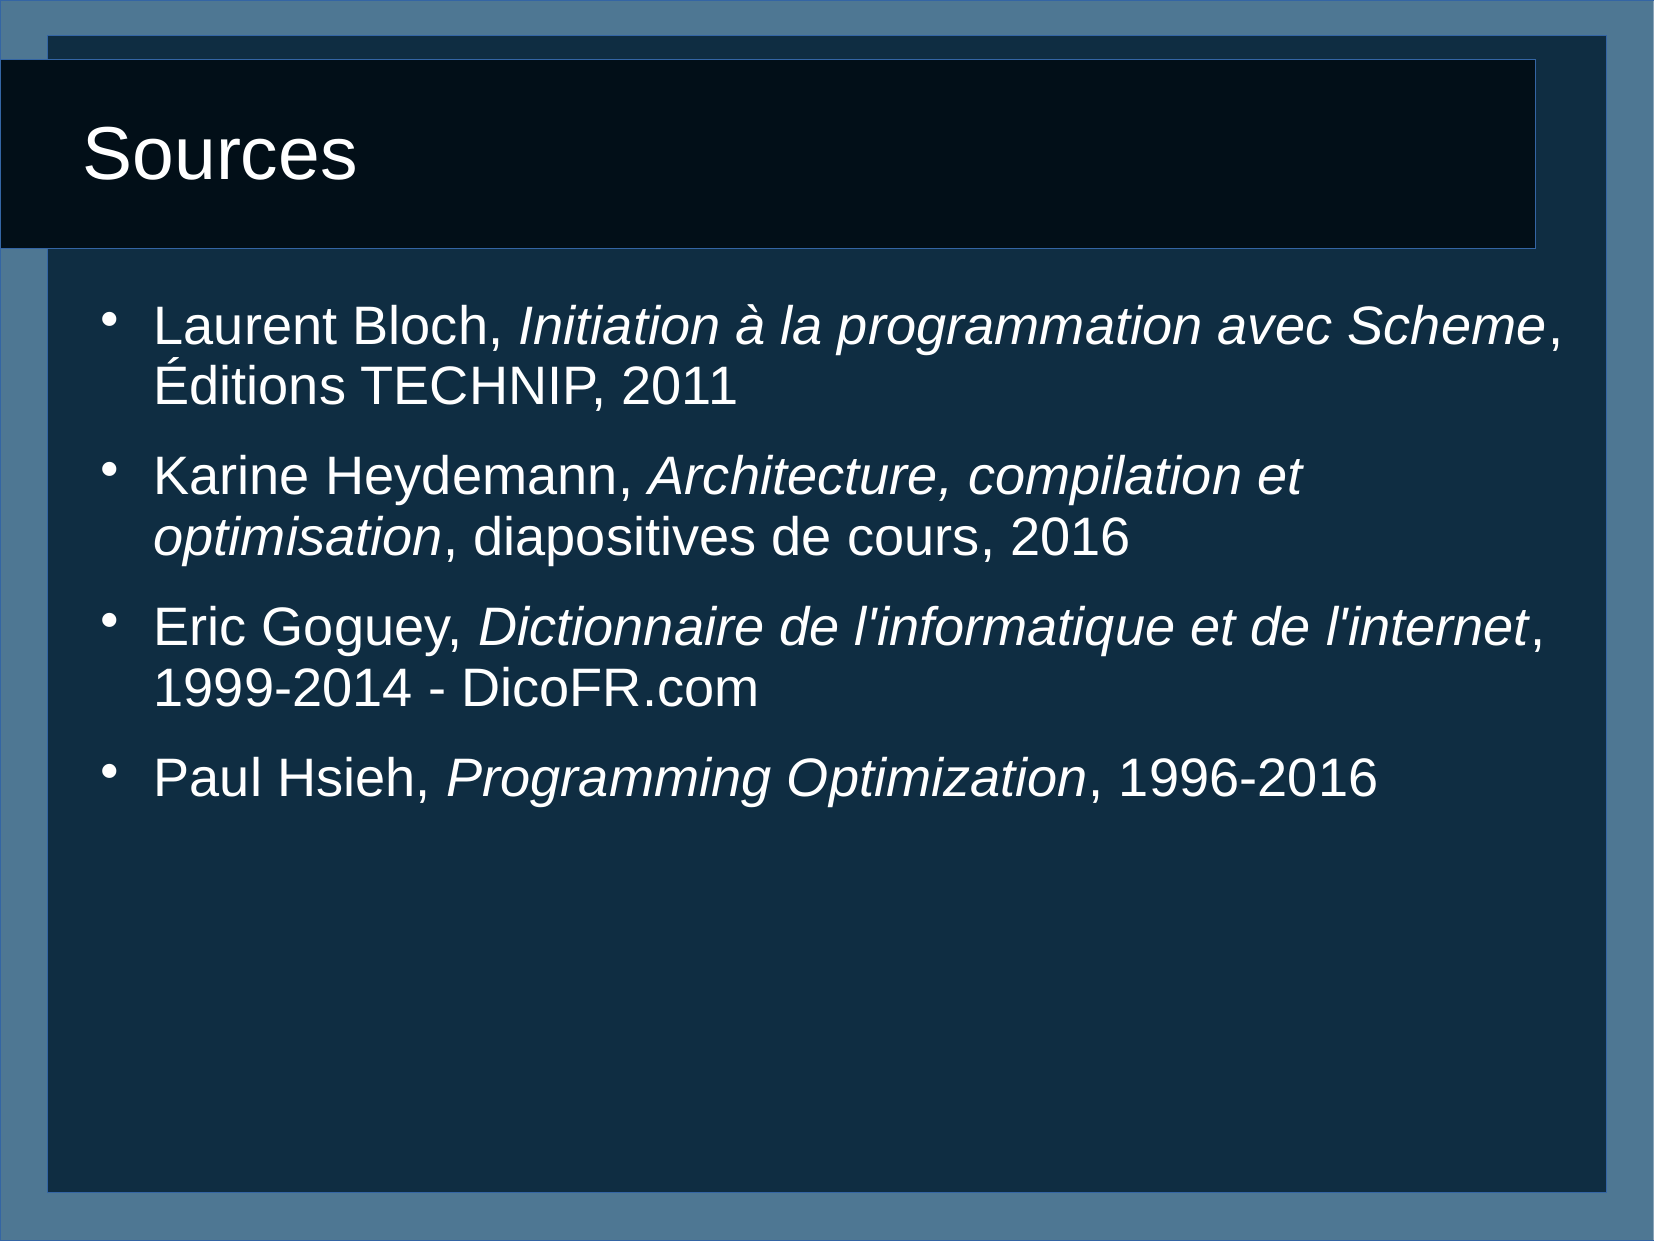

# Sources
Laurent Bloch, Initiation à la programmation avec Scheme, Éditions TECHNIP, 2011
Karine Heydemann, Architecture, compilation et optimisation, diapositives de cours, 2016
Eric Goguey, Dictionnaire de l'informatique et de l'internet, 1999-2014 - DicoFR.com
Paul Hsieh, Programming Optimization, 1996-2016